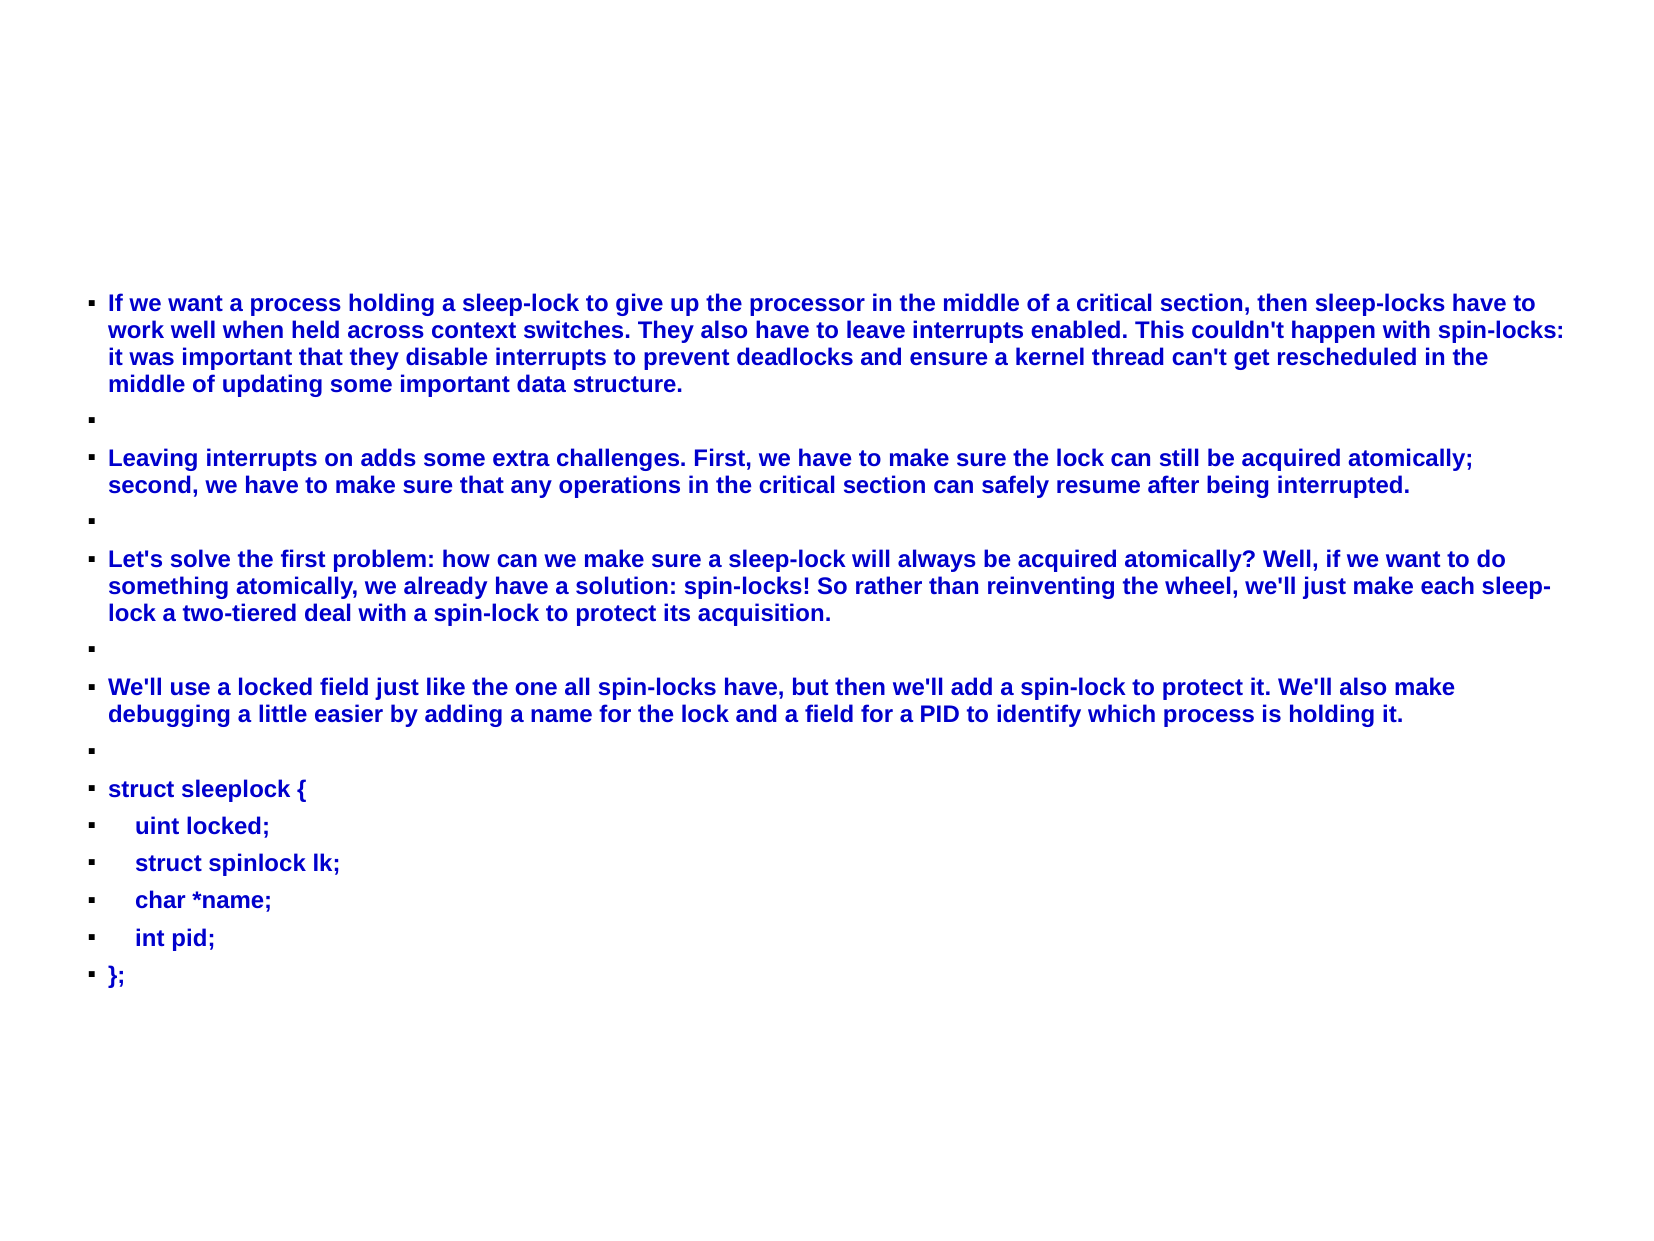

#
If we want a process holding a sleep-lock to give up the processor in the middle of a critical section, then sleep-locks have to work well when held across context switches. They also have to leave interrupts enabled. This couldn't happen with spin-locks: it was important that they disable interrupts to prevent deadlocks and ensure a kernel thread can't get rescheduled in the middle of updating some important data structure.
Leaving interrupts on adds some extra challenges. First, we have to make sure the lock can still be acquired atomically; second, we have to make sure that any operations in the critical section can safely resume after being interrupted.
Let's solve the first problem: how can we make sure a sleep-lock will always be acquired atomically? Well, if we want to do something atomically, we already have a solution: spin-locks! So rather than reinventing the wheel, we'll just make each sleep-lock a two-tiered deal with a spin-lock to protect its acquisition.
We'll use a locked field just like the one all spin-locks have, but then we'll add a spin-lock to protect it. We'll also make debugging a little easier by adding a name for the lock and a field for a PID to identify which process is holding it.
struct sleeplock {
 uint locked;
 struct spinlock lk;
 char *name;
 int pid;
};